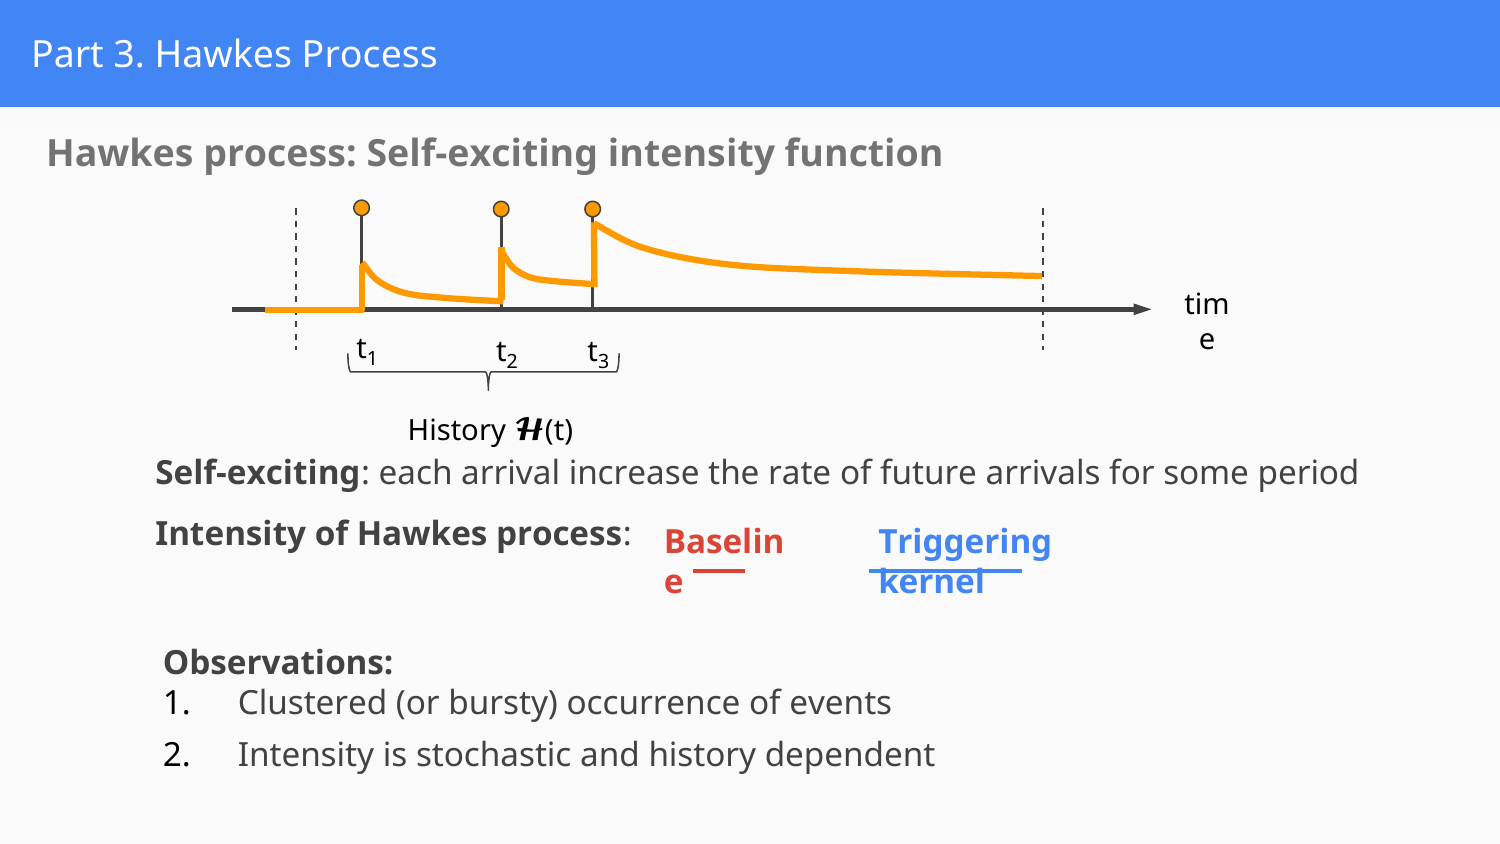

# Part 3. Hawkes Process
Hawkes process: Self-exciting intensity function
time
t1
t2
t3
History 𝓗(t)
Self-exciting: each arrival increase the rate of future arrivals for some period
Intensity of Hawkes process:
Baseline
Triggering kernel
Observations:
Clustered (or bursty) occurrence of events
Intensity is stochastic and history dependent